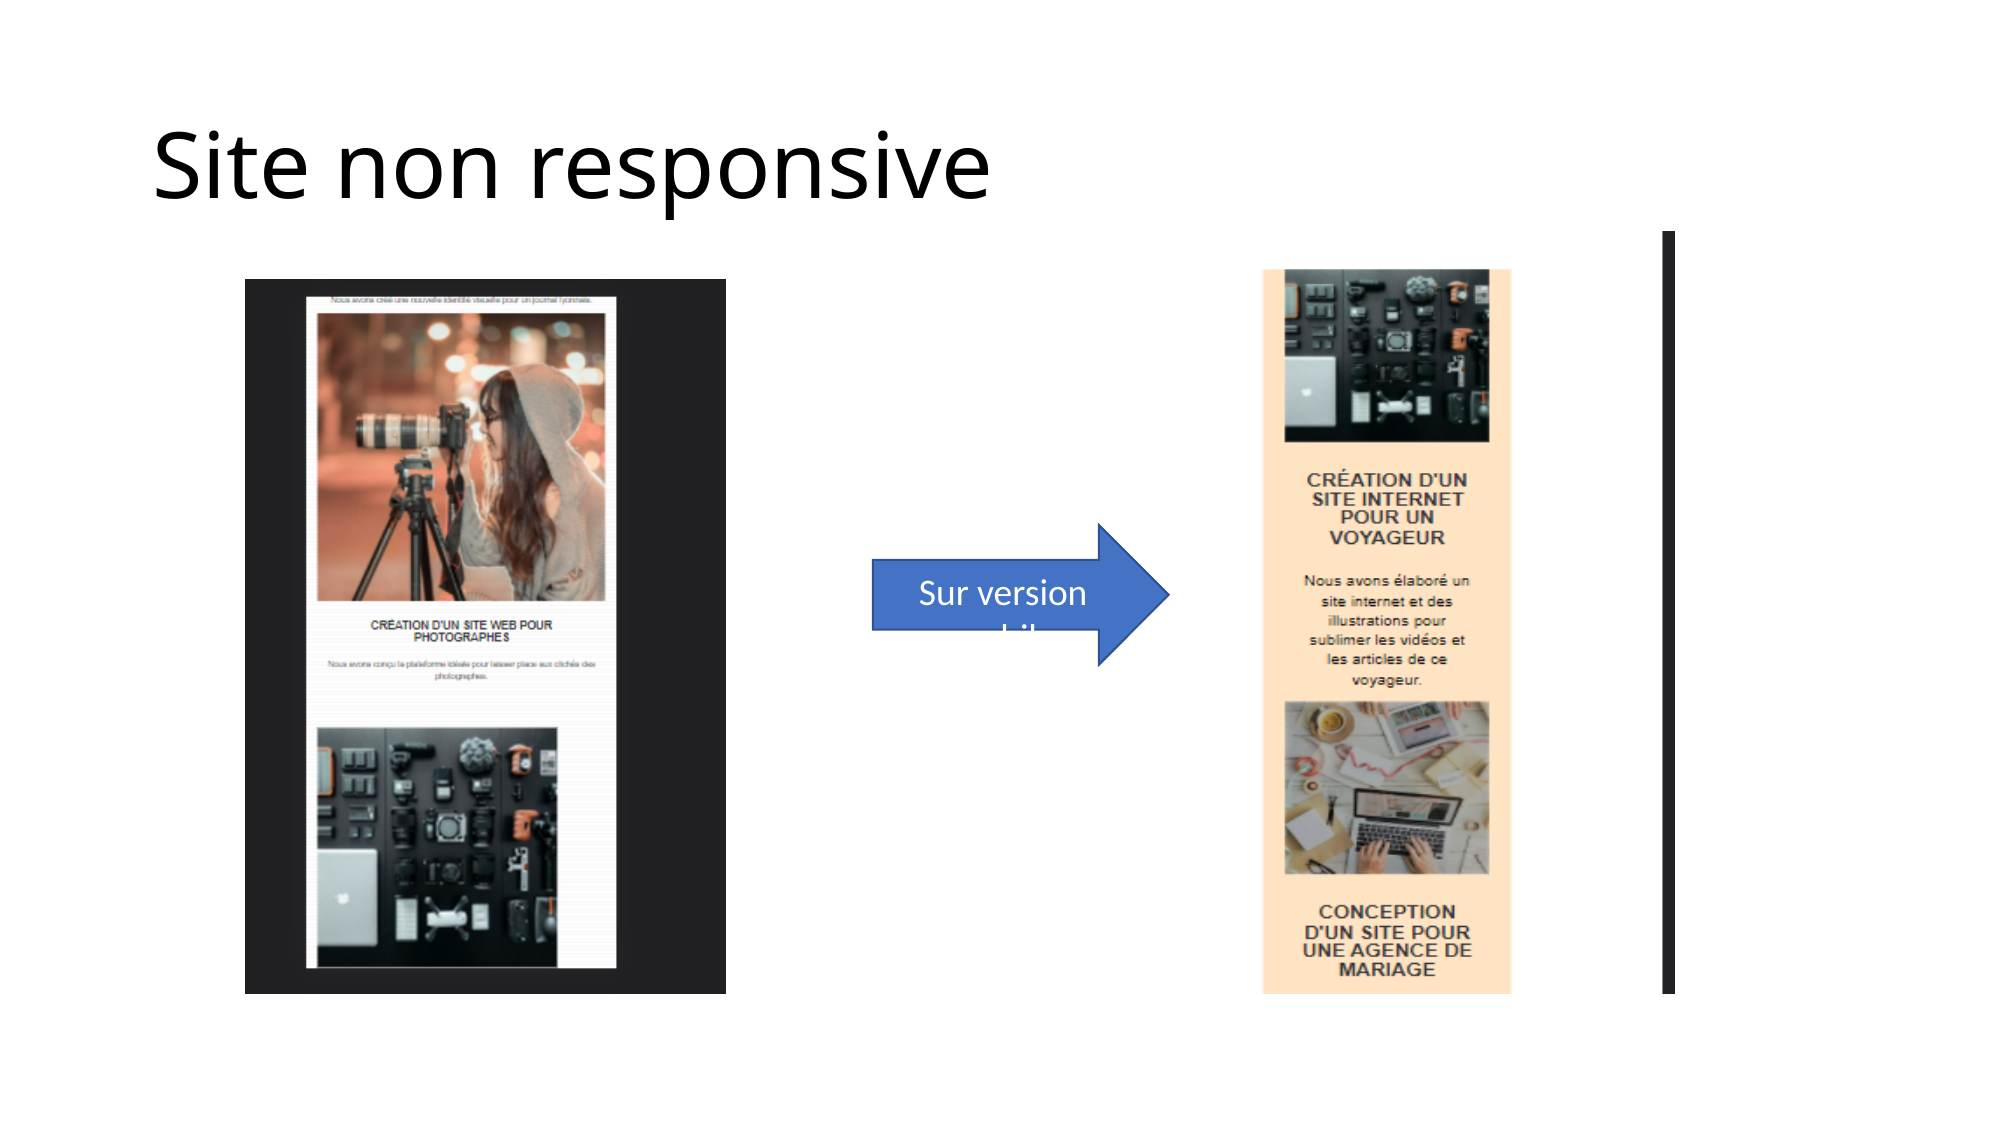

# Site non responsive
Sur version mobile